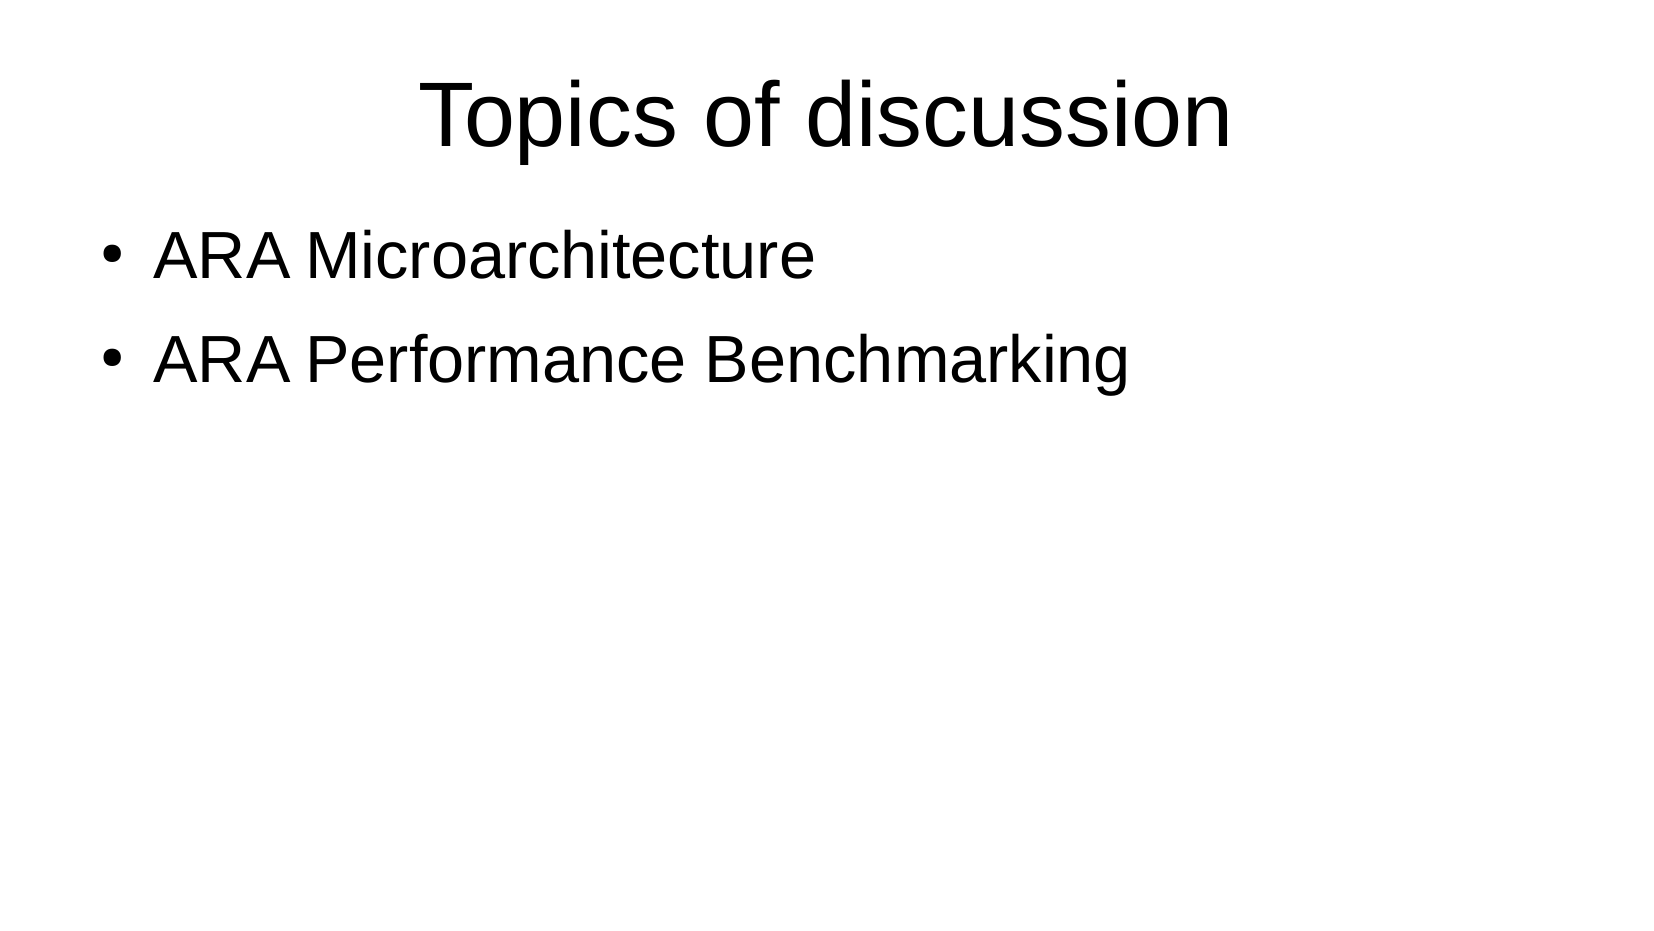

# Topics of discussion
ARA Microarchitecture
ARA Performance Benchmarking